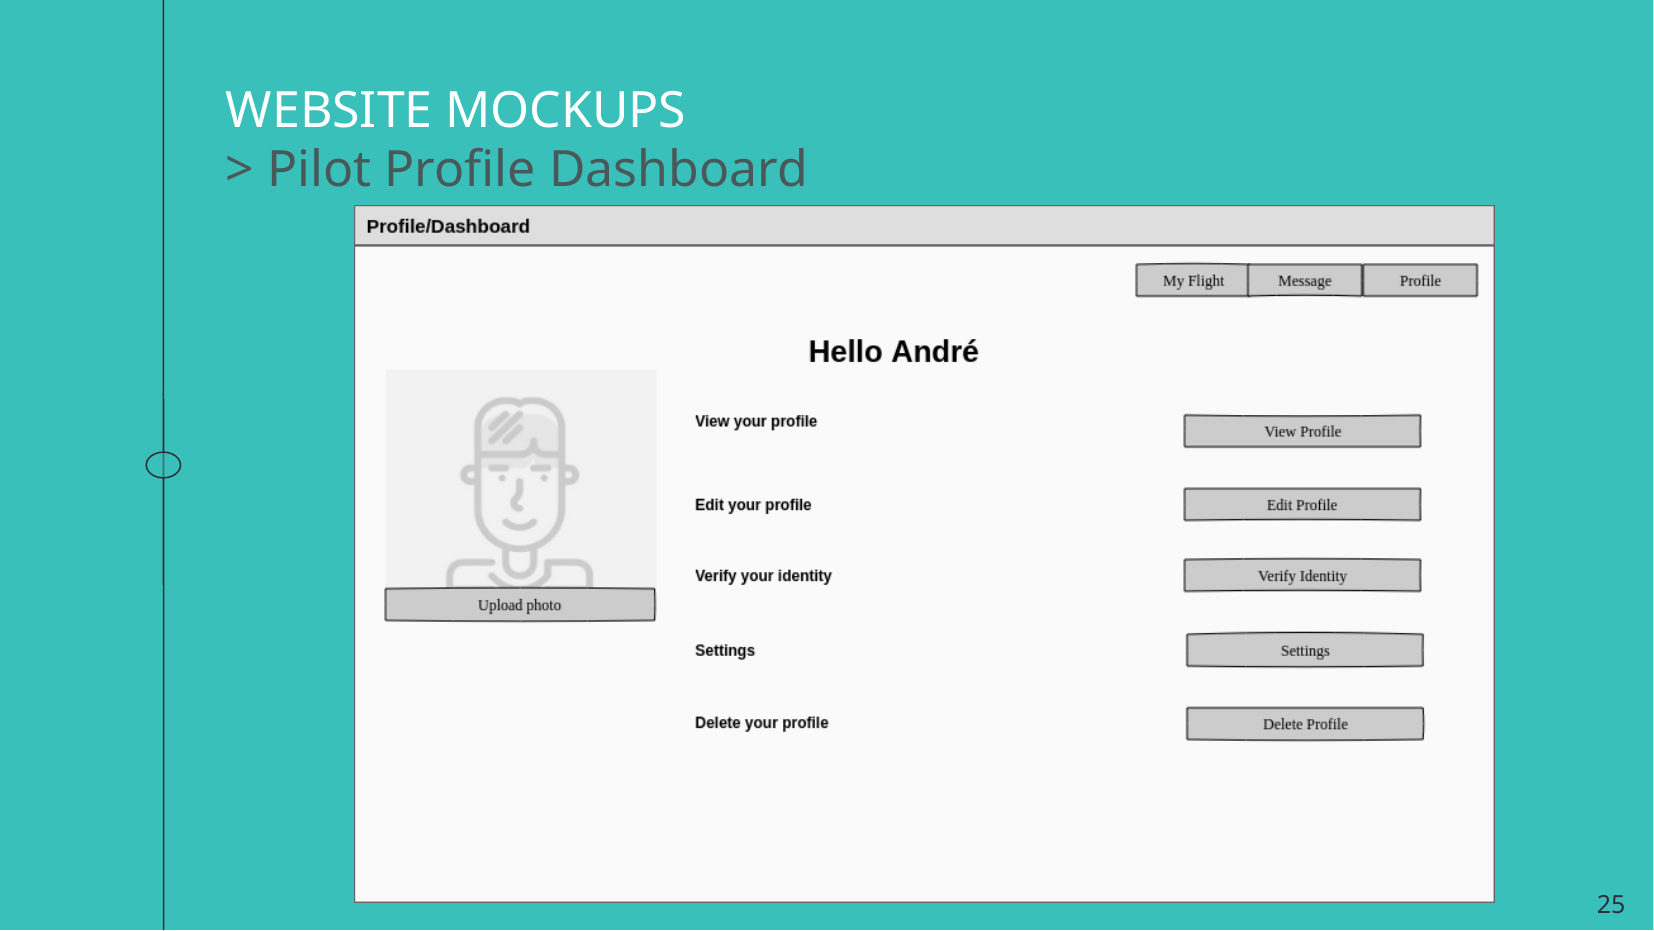

WEBSITE MOCKUPS
# > Pilot Profile Dashboard